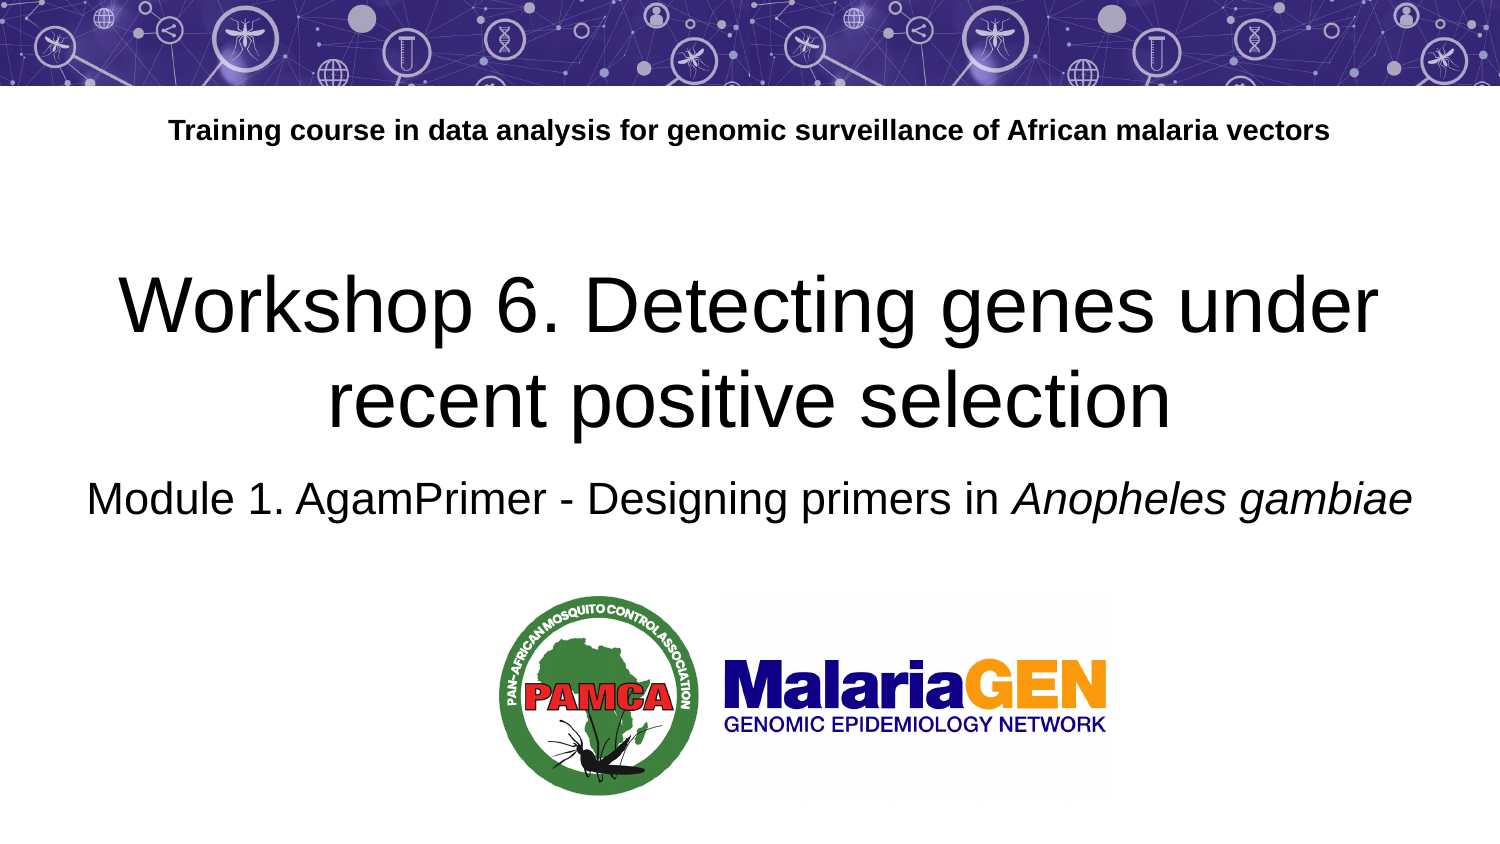

Training course in data analysis for genomic surveillance of African malaria vectors
# Workshop 6. Detecting genes under recent positive selection
Module 1. AgamPrimer - Designing primers in Anopheles gambiae